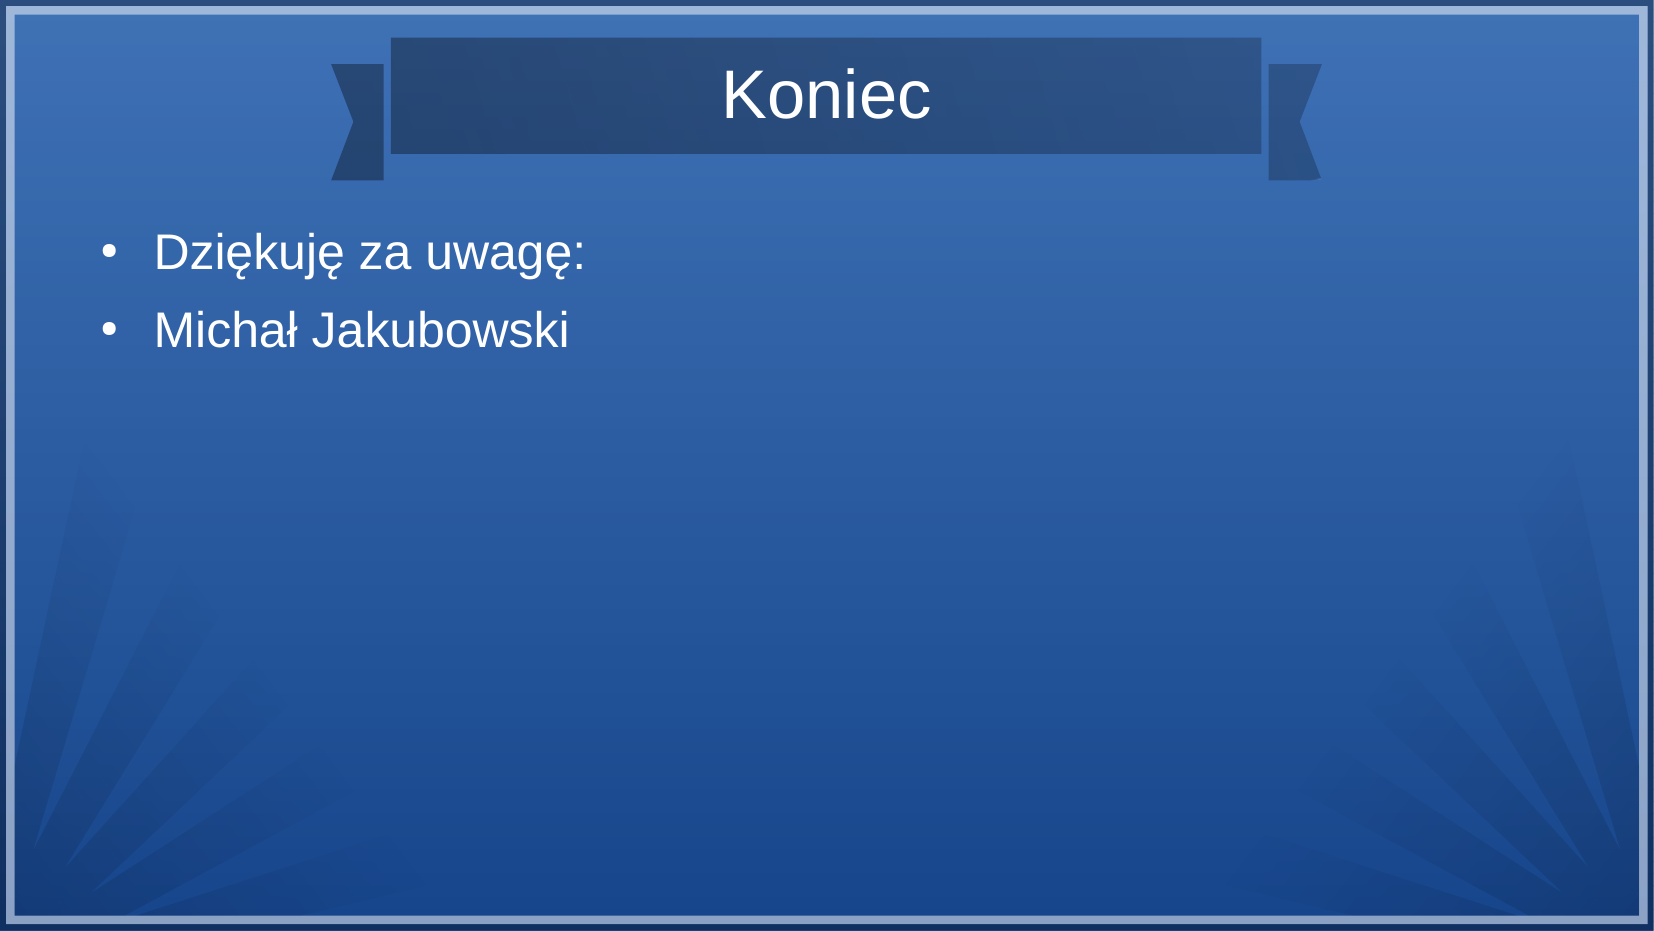

# Koniec
Dziękuję za uwagę:
Michał Jakubowski